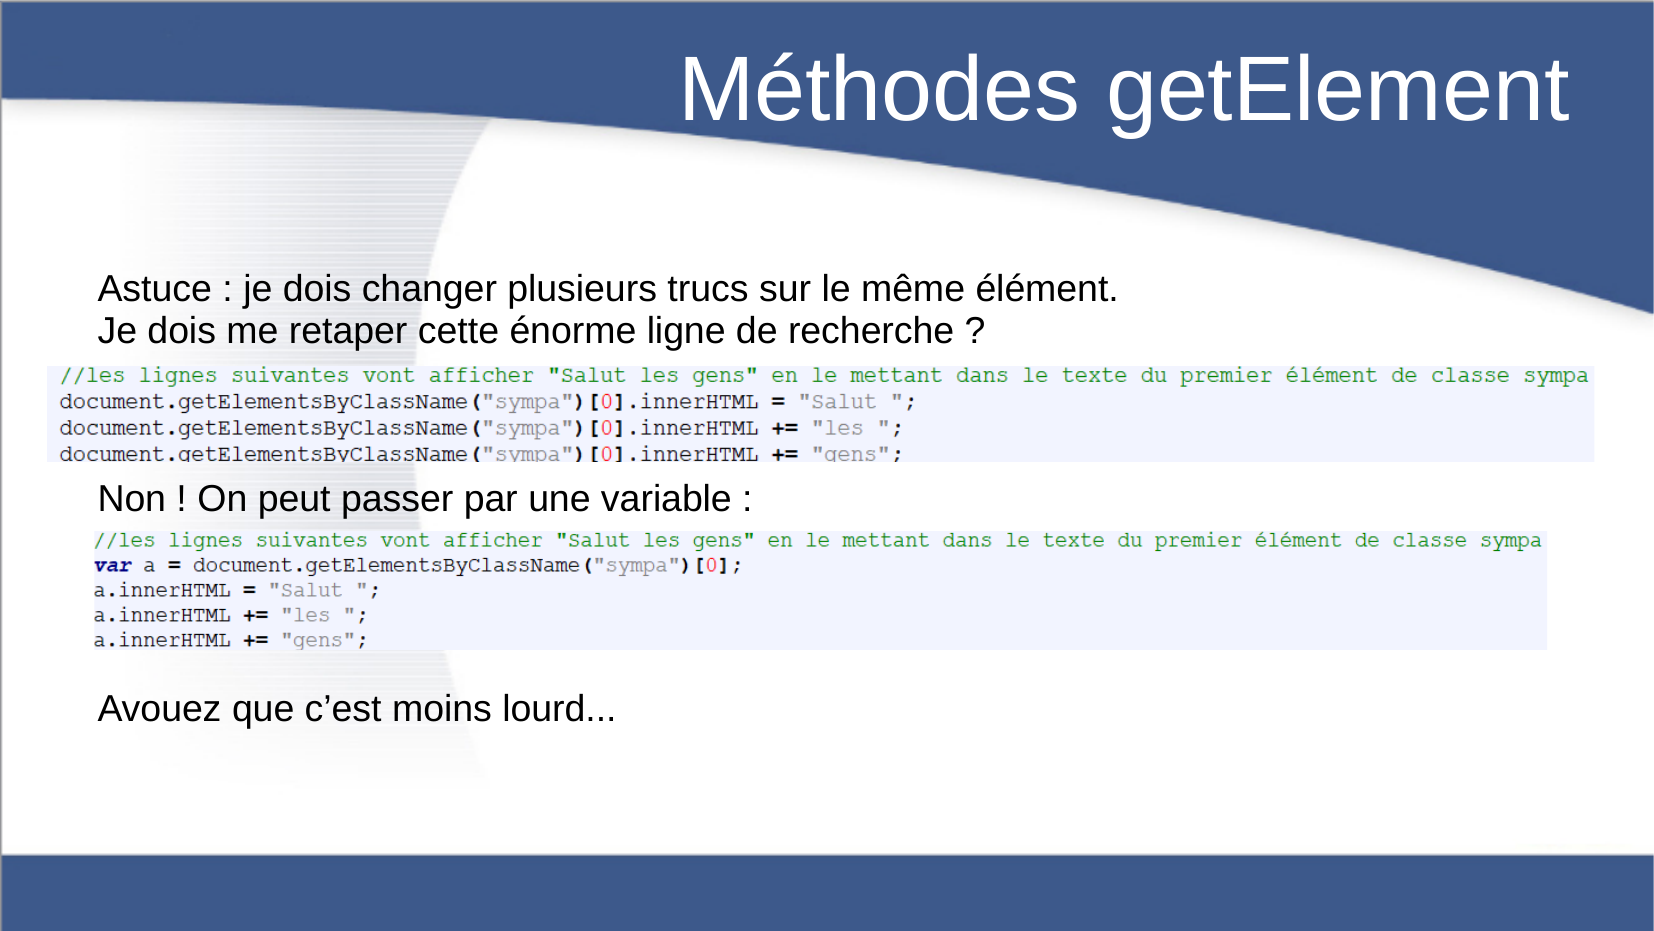

# Méthodes getElement
Astuce : je dois changer plusieurs trucs sur le même élément.
Je dois me retaper cette énorme ligne de recherche ?
Non ! On peut passer par une variable :
Avouez que c’est moins lourd...